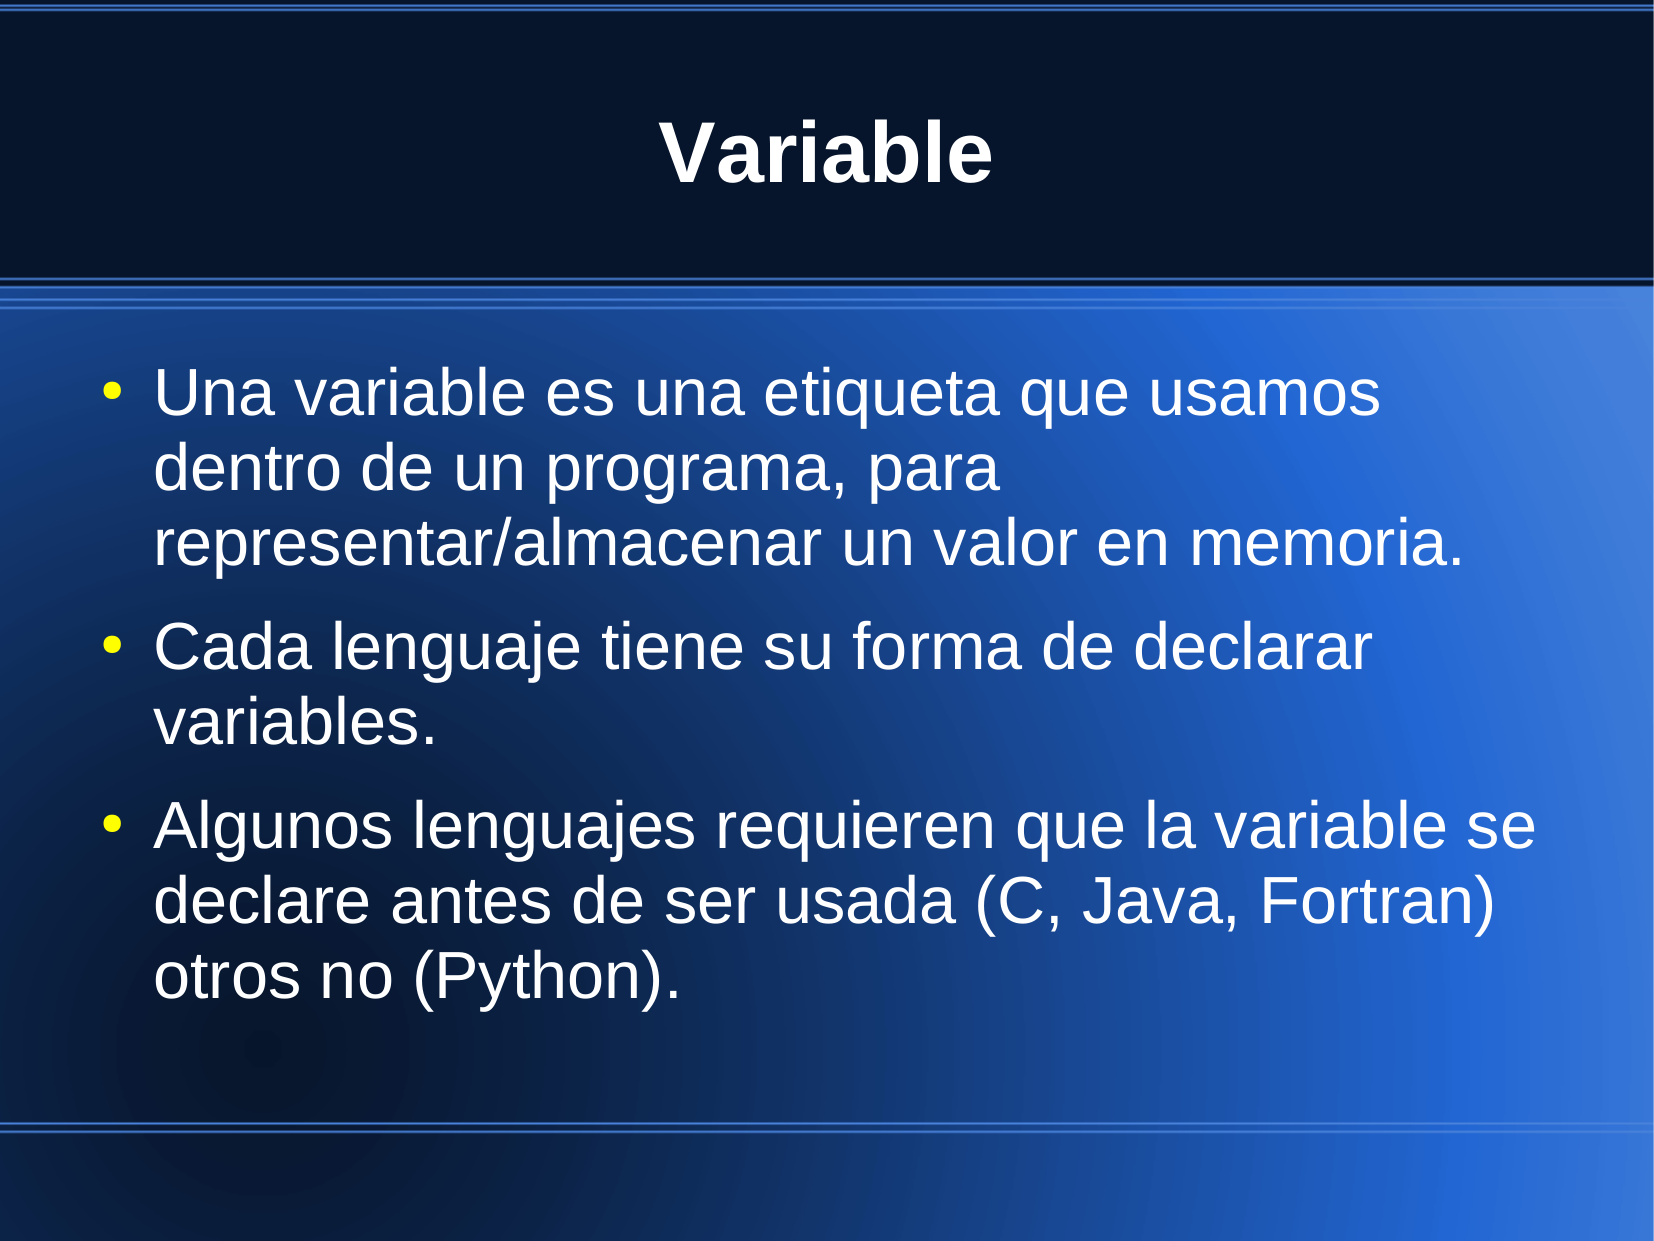

# Variable
Una variable es una etiqueta que usamos dentro de un programa, para representar/almacenar un valor en memoria.
Cada lenguaje tiene su forma de declarar variables.
Algunos lenguajes requieren que la variable se declare antes de ser usada (C, Java, Fortran) otros no (Python).